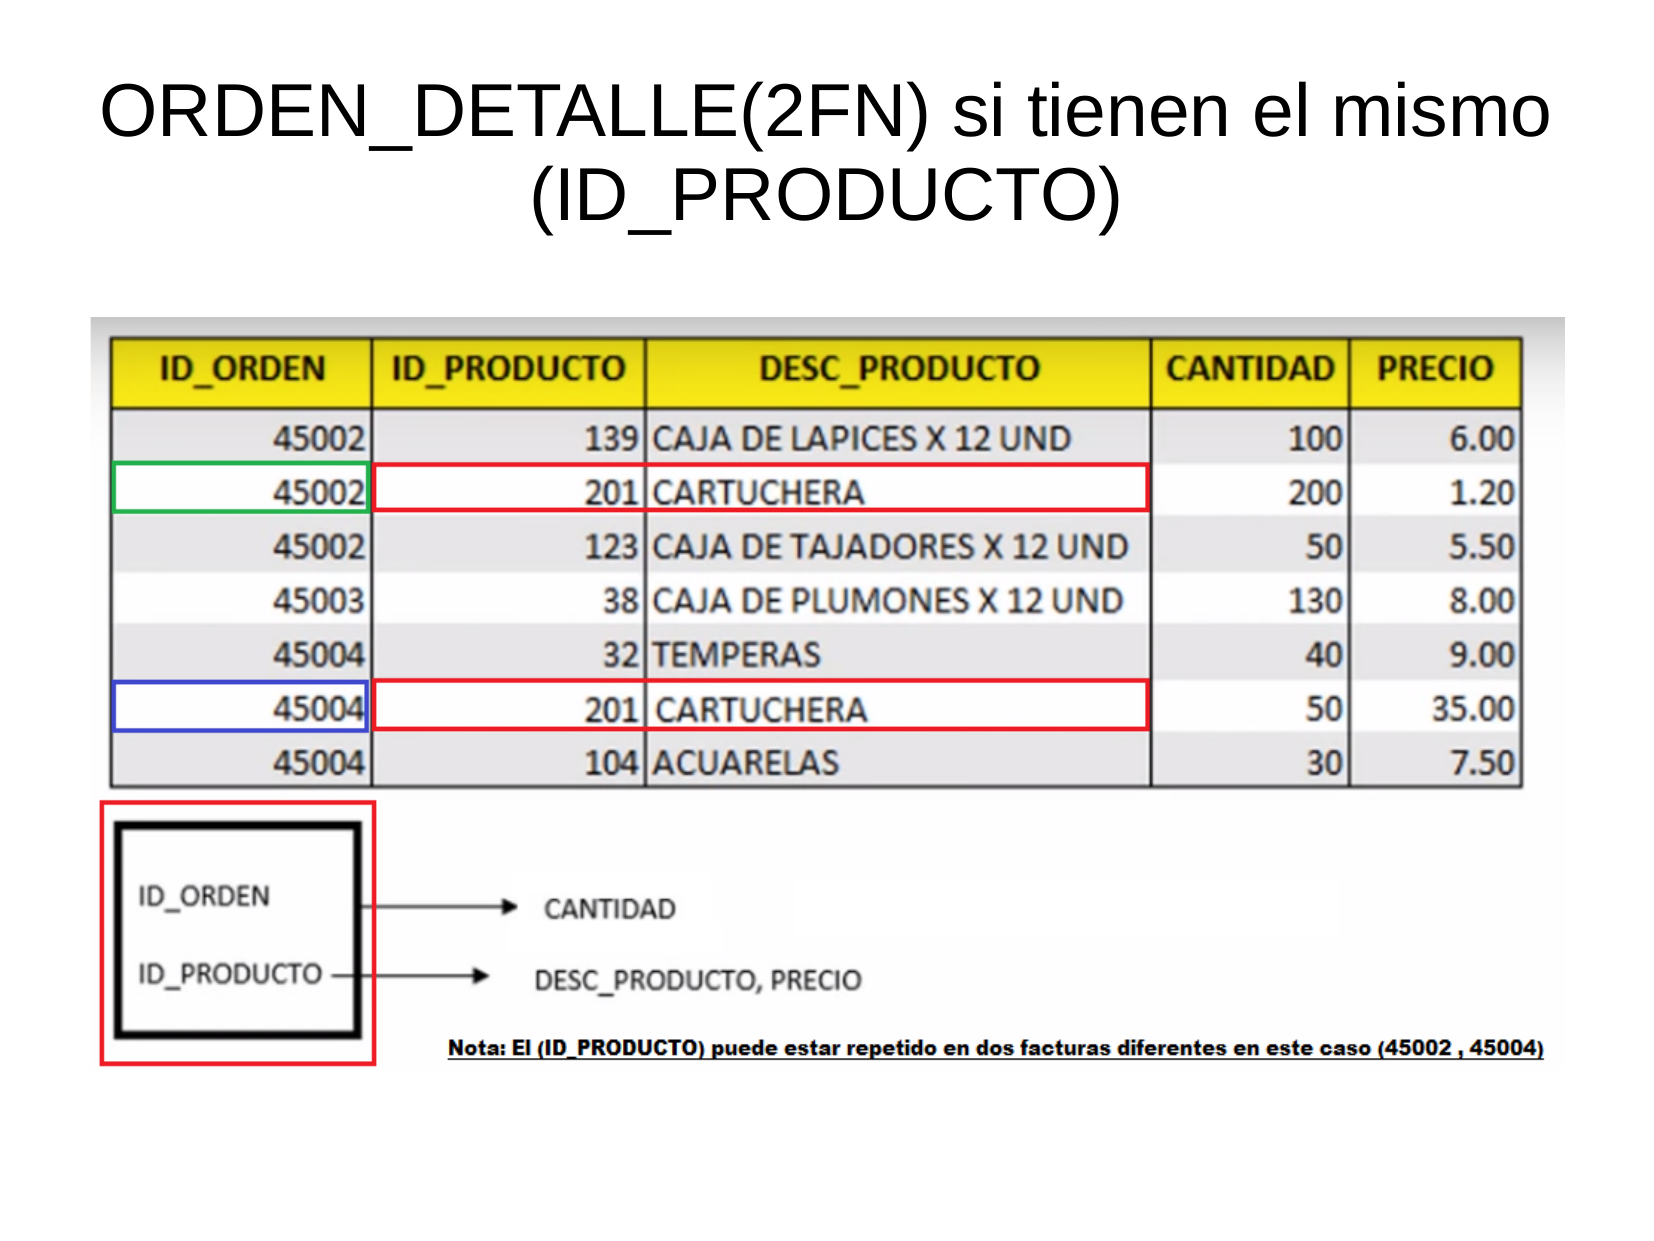

# ORDEN_DETALLE(2FN) si tienen el mismo (ID_PRODUCTO)